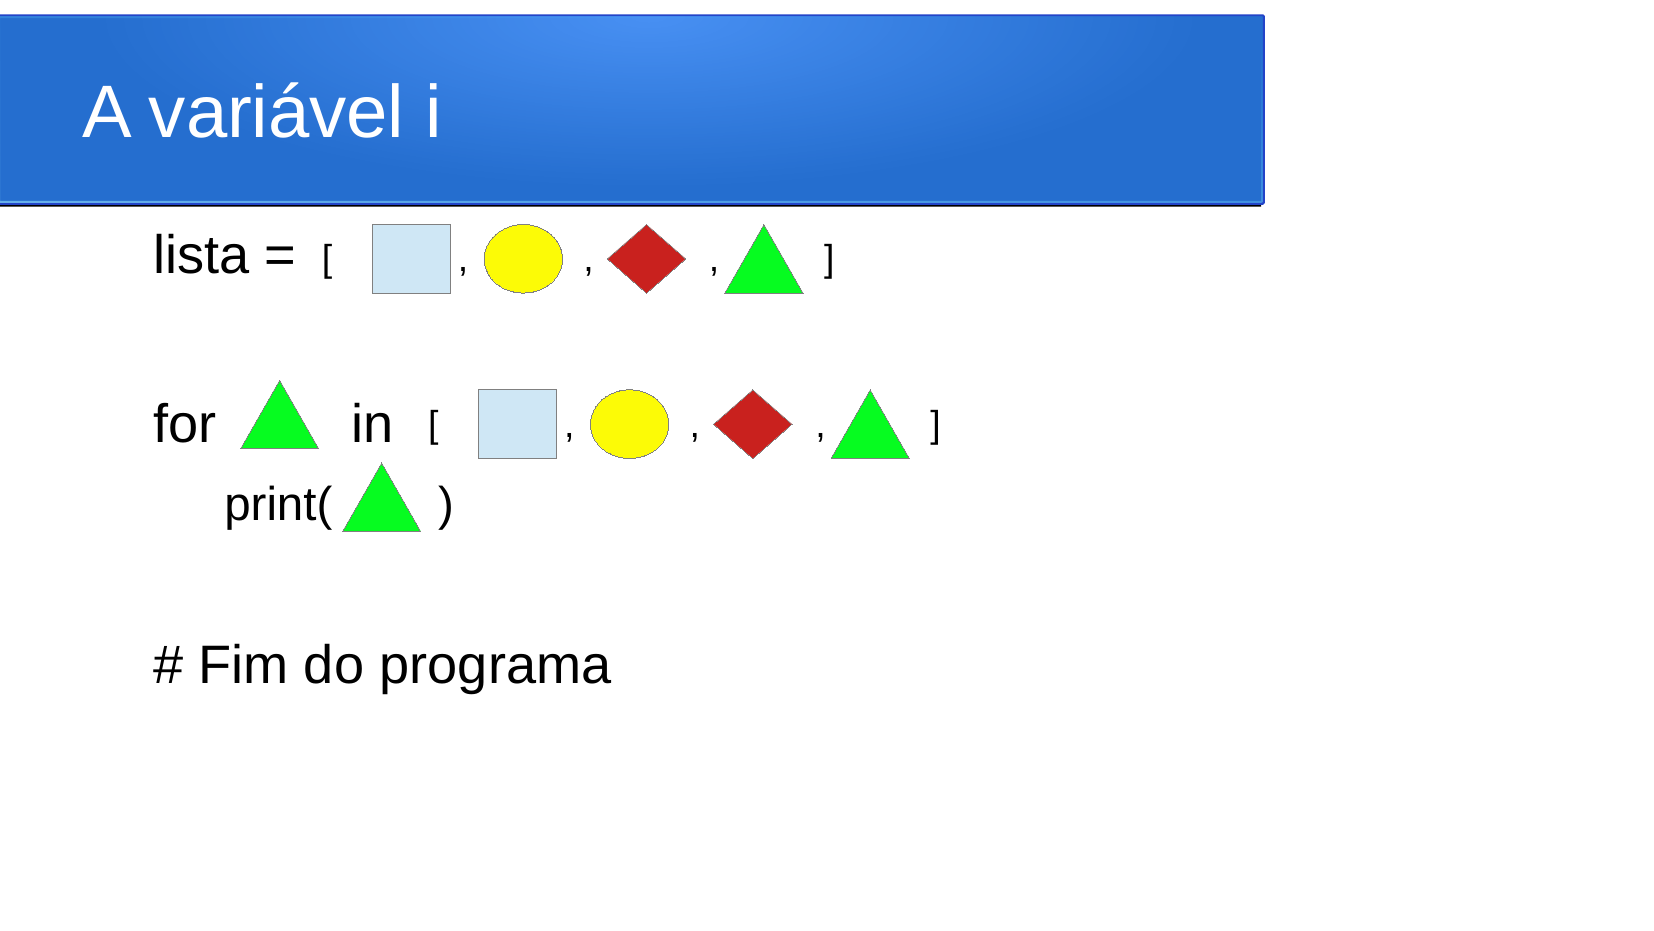

# A variável i
lista =
for in
print( )
# Fim do programa
[ , , , ]
[ , , , ]